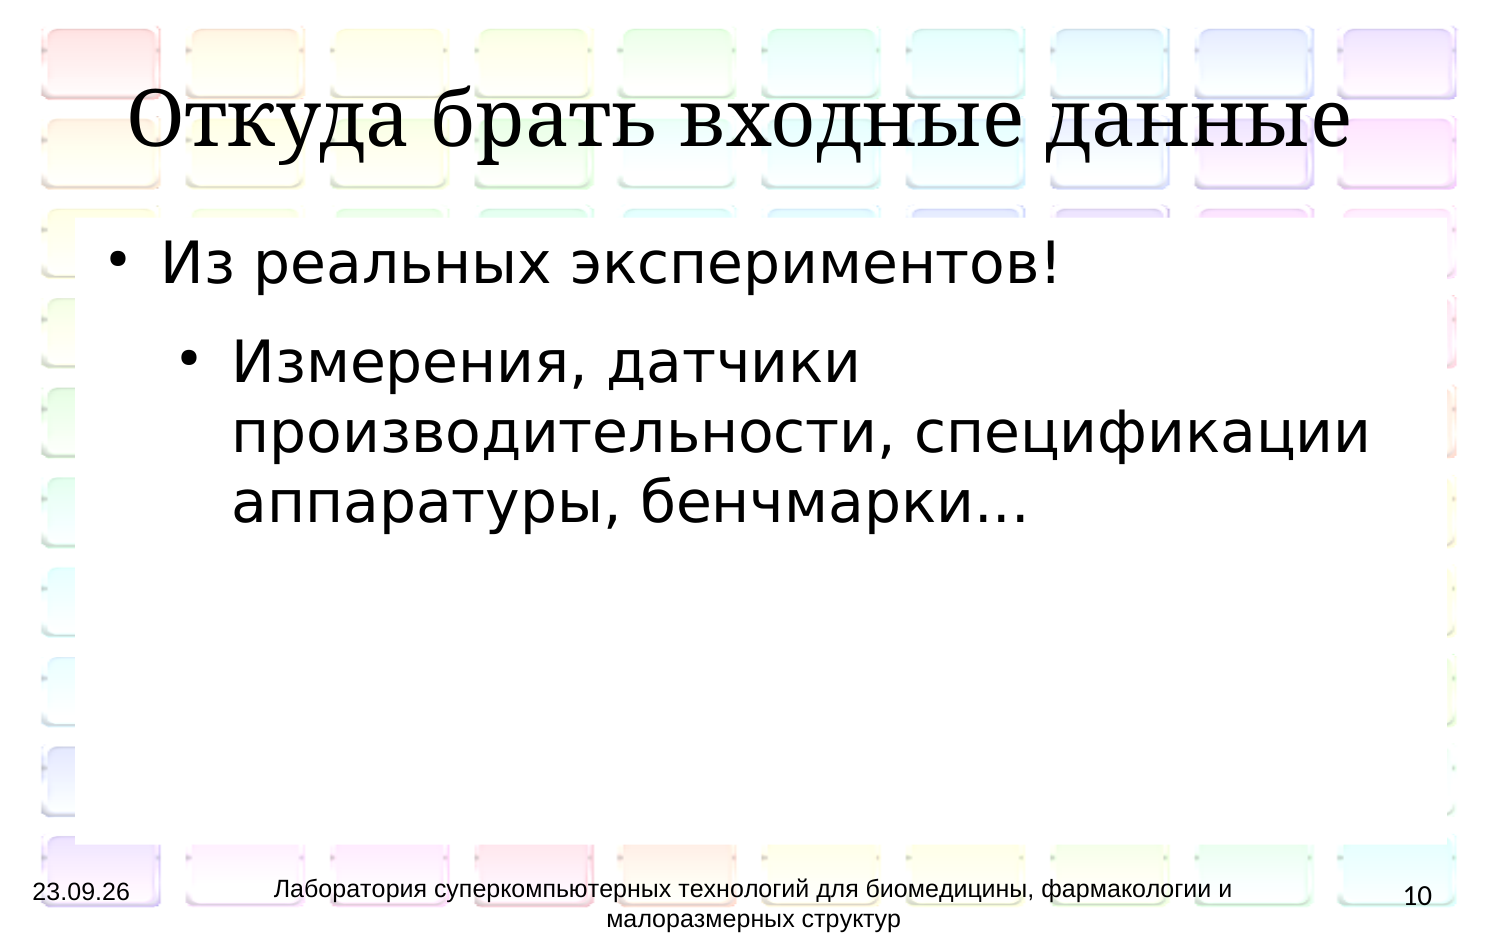

# Откуда брать входные данные
Из реальных экспериментов!
Измерения, датчики производительности, спецификации аппаратуры, бенчмарки...
Лаборатория суперкомпьютерных технологий для биомедицины, фармакологии и малоразмерных структур